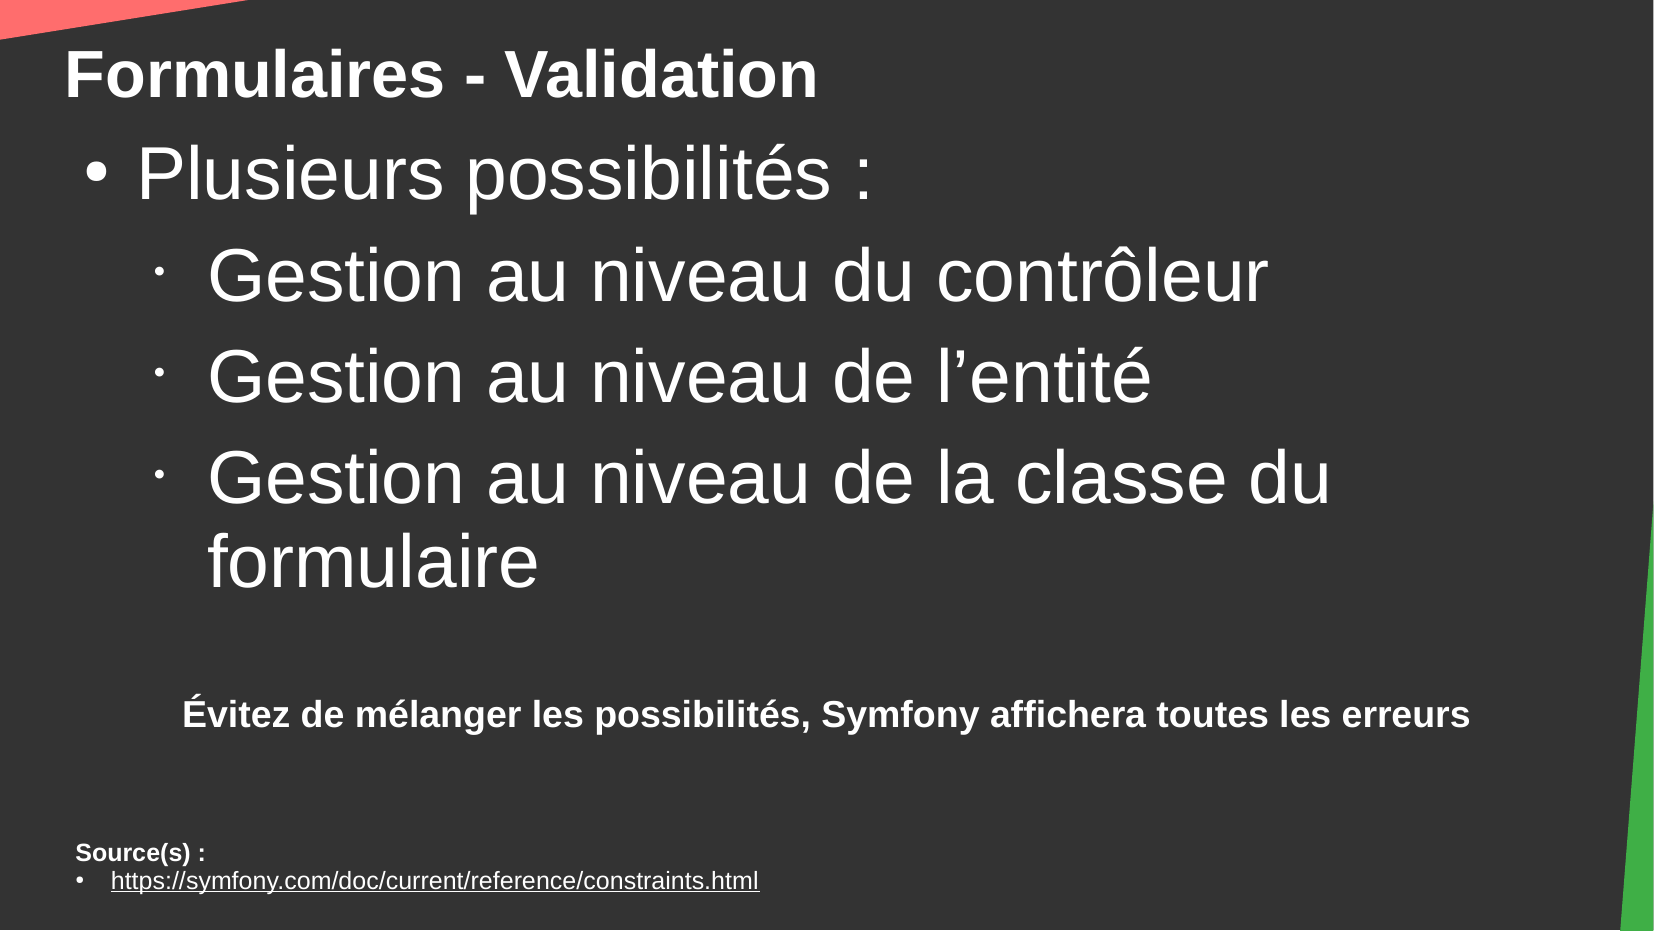

# Formulaires - Validation
Plusieurs possibilités :
Gestion au niveau du contrôleur
Gestion au niveau de l’entité
Gestion au niveau de la classe du formulaire
Évitez de mélanger les possibilités, Symfony affichera toutes les erreurs
Source(s) :
https://symfony.com/doc/current/reference/constraints.html